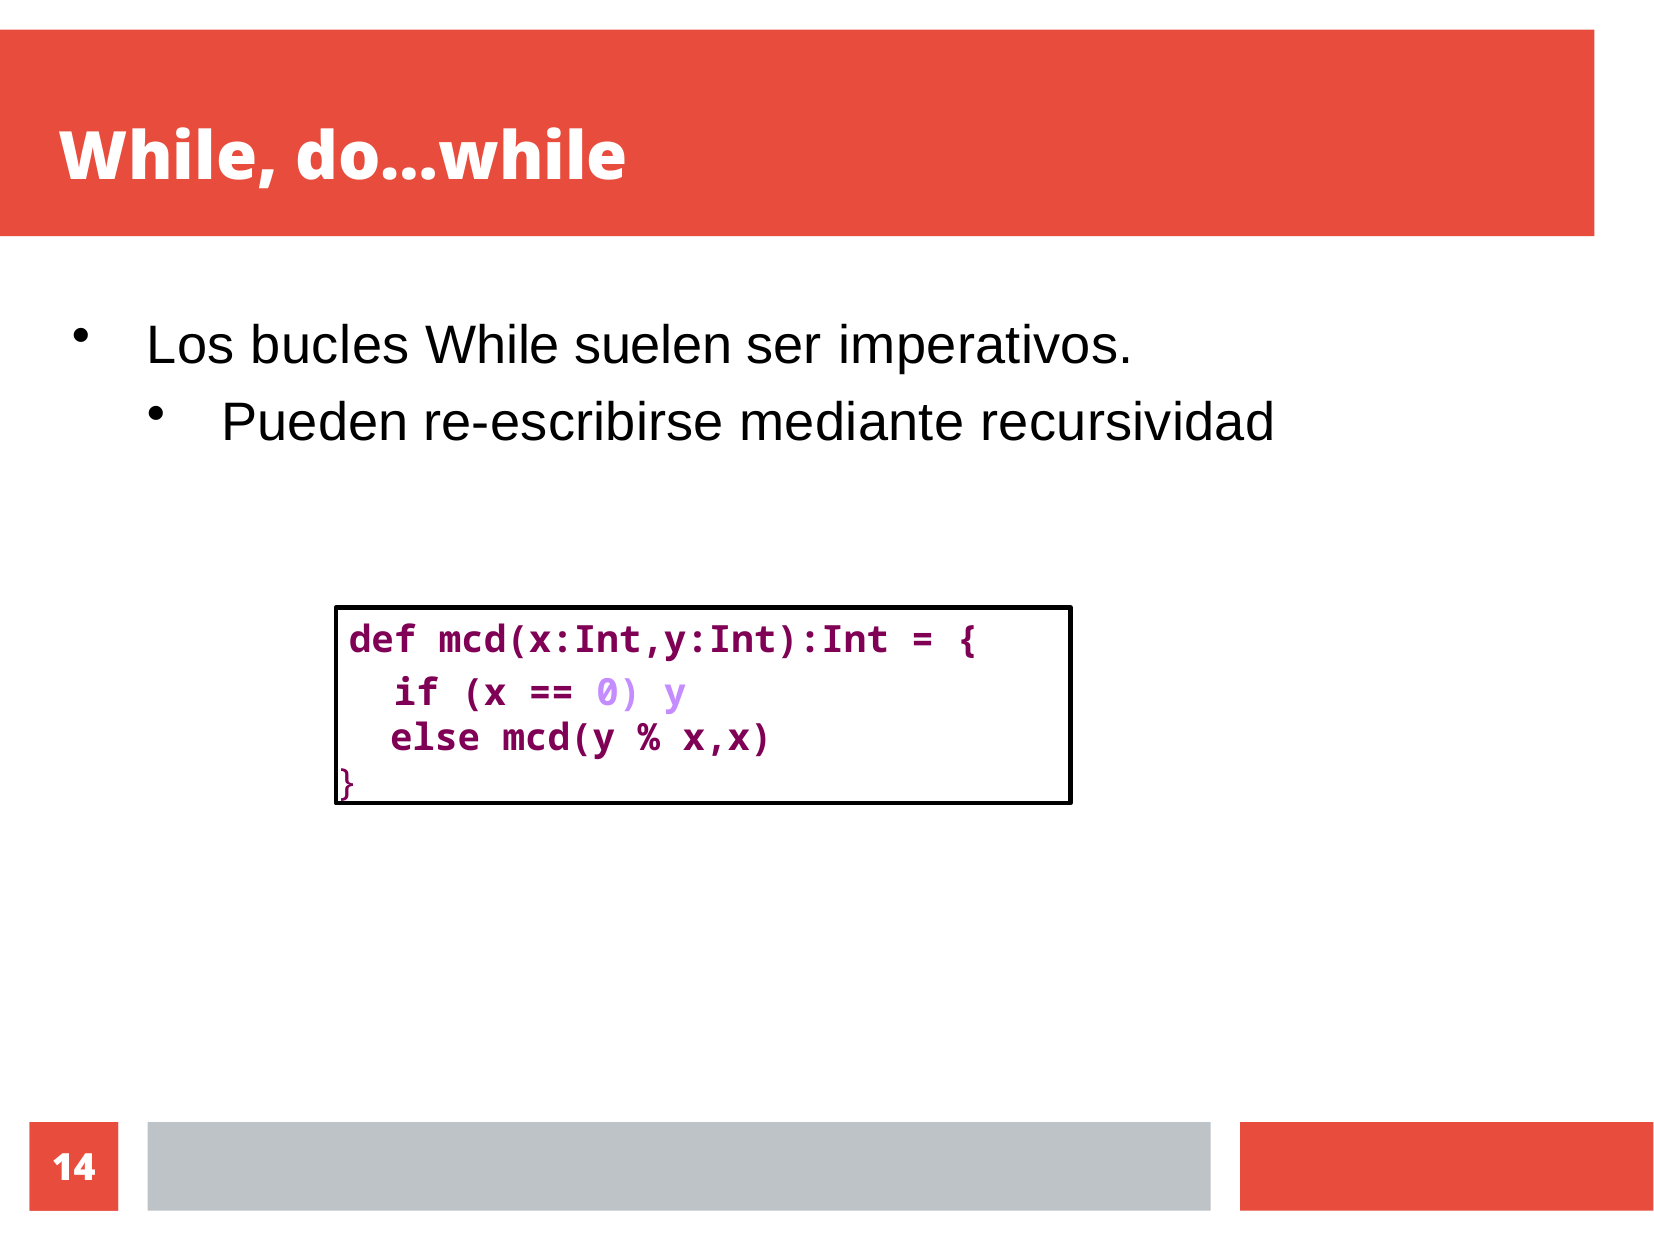

# While, do…while
Los bucles While suelen ser imperativos.
Pueden re-escribirse mediante recursividad
def mcd(x:Int,y:Int):Int = {
 if (x == 0) y
	else mcd(y % x,x)
}
14